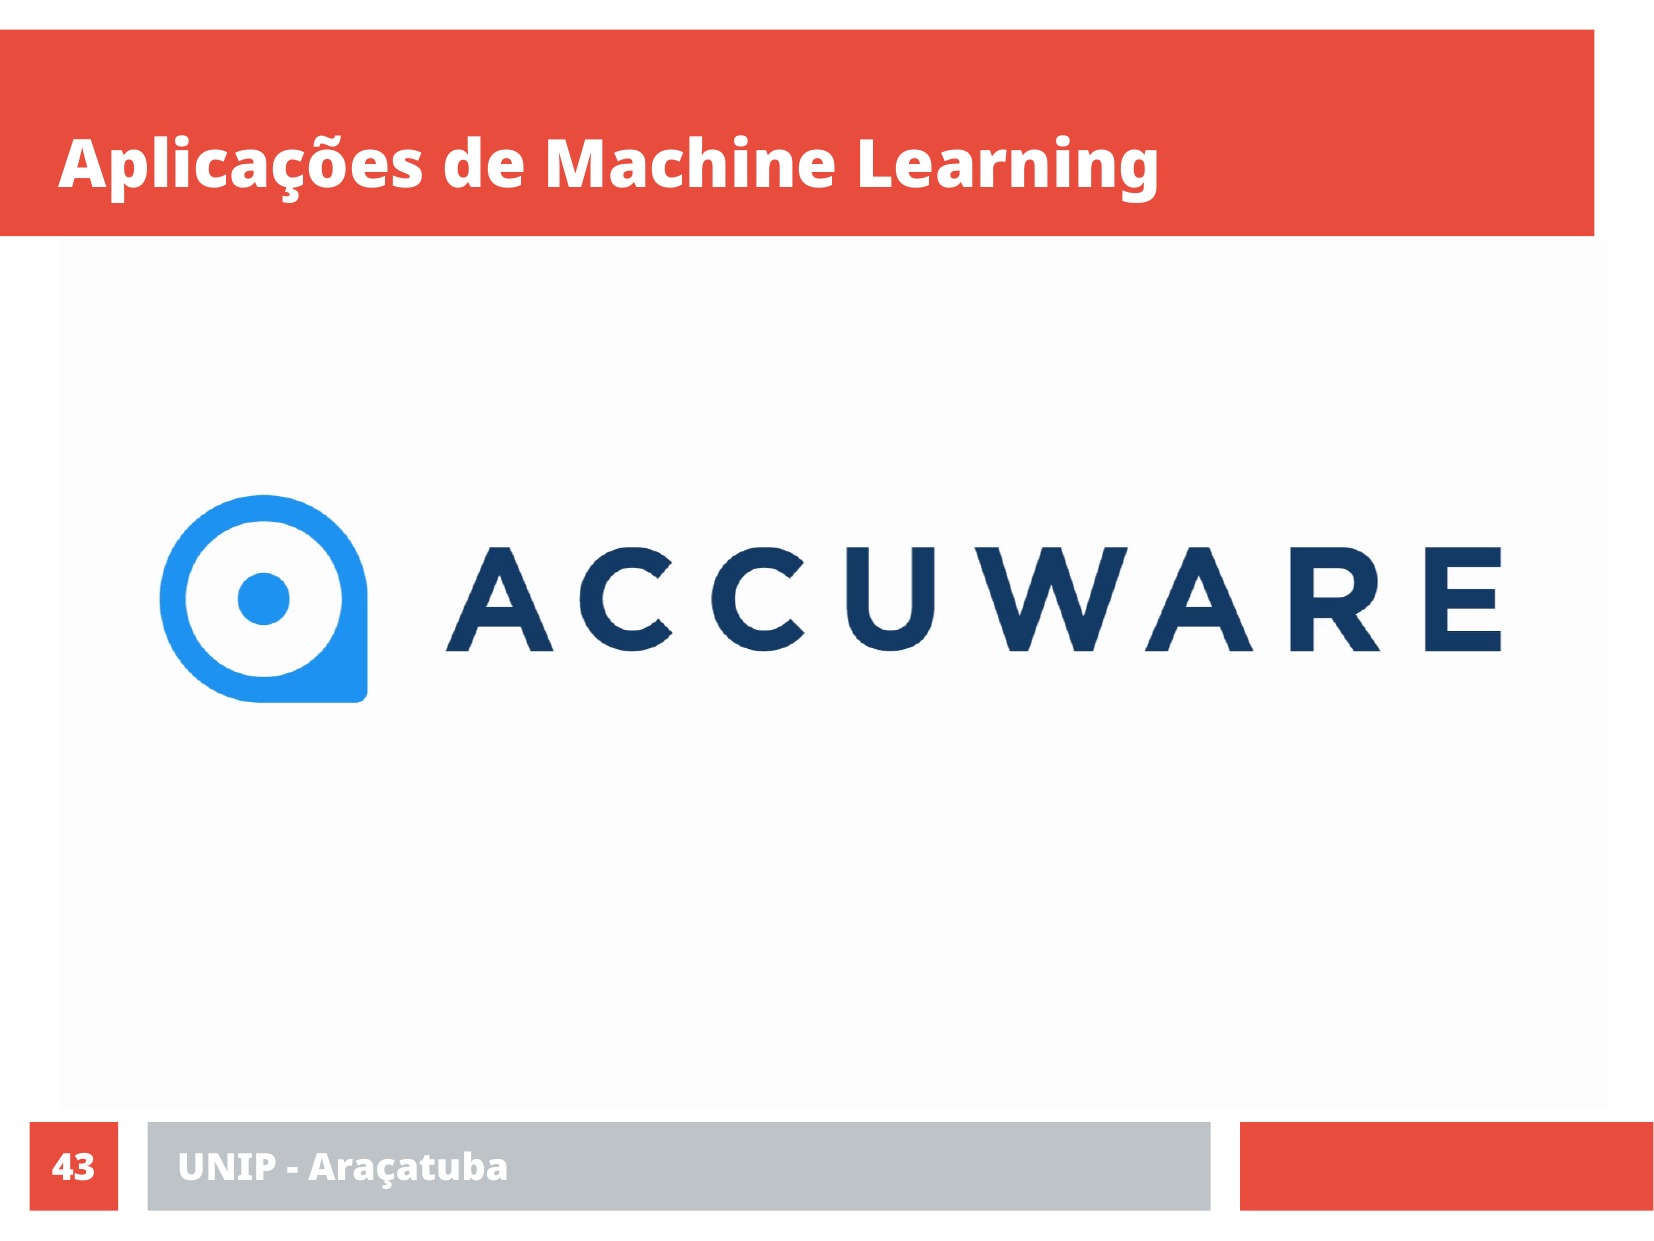

# Aplicações de Machine Learning
43
UNIP - Araçatuba